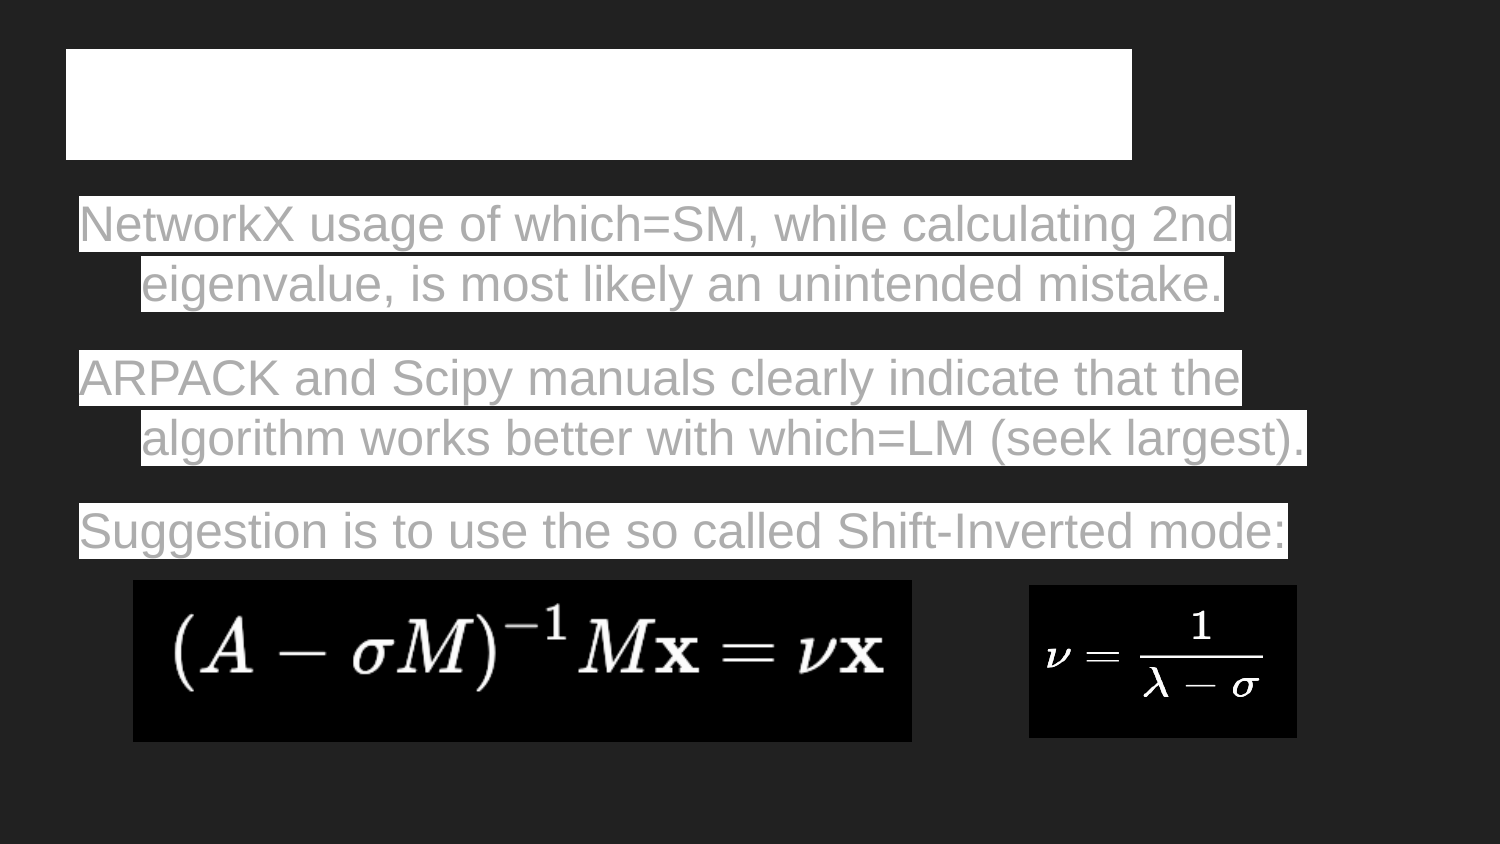

# Idea4: Read the manual
NetworkX usage of which=SM, while calculating 2nd eigenvalue, is most likely an unintended mistake.
ARPACK and Scipy manuals clearly indicate that the algorithm works better with which=LM (seek largest).
Suggestion is to use the so called Shift-Inverted mode: